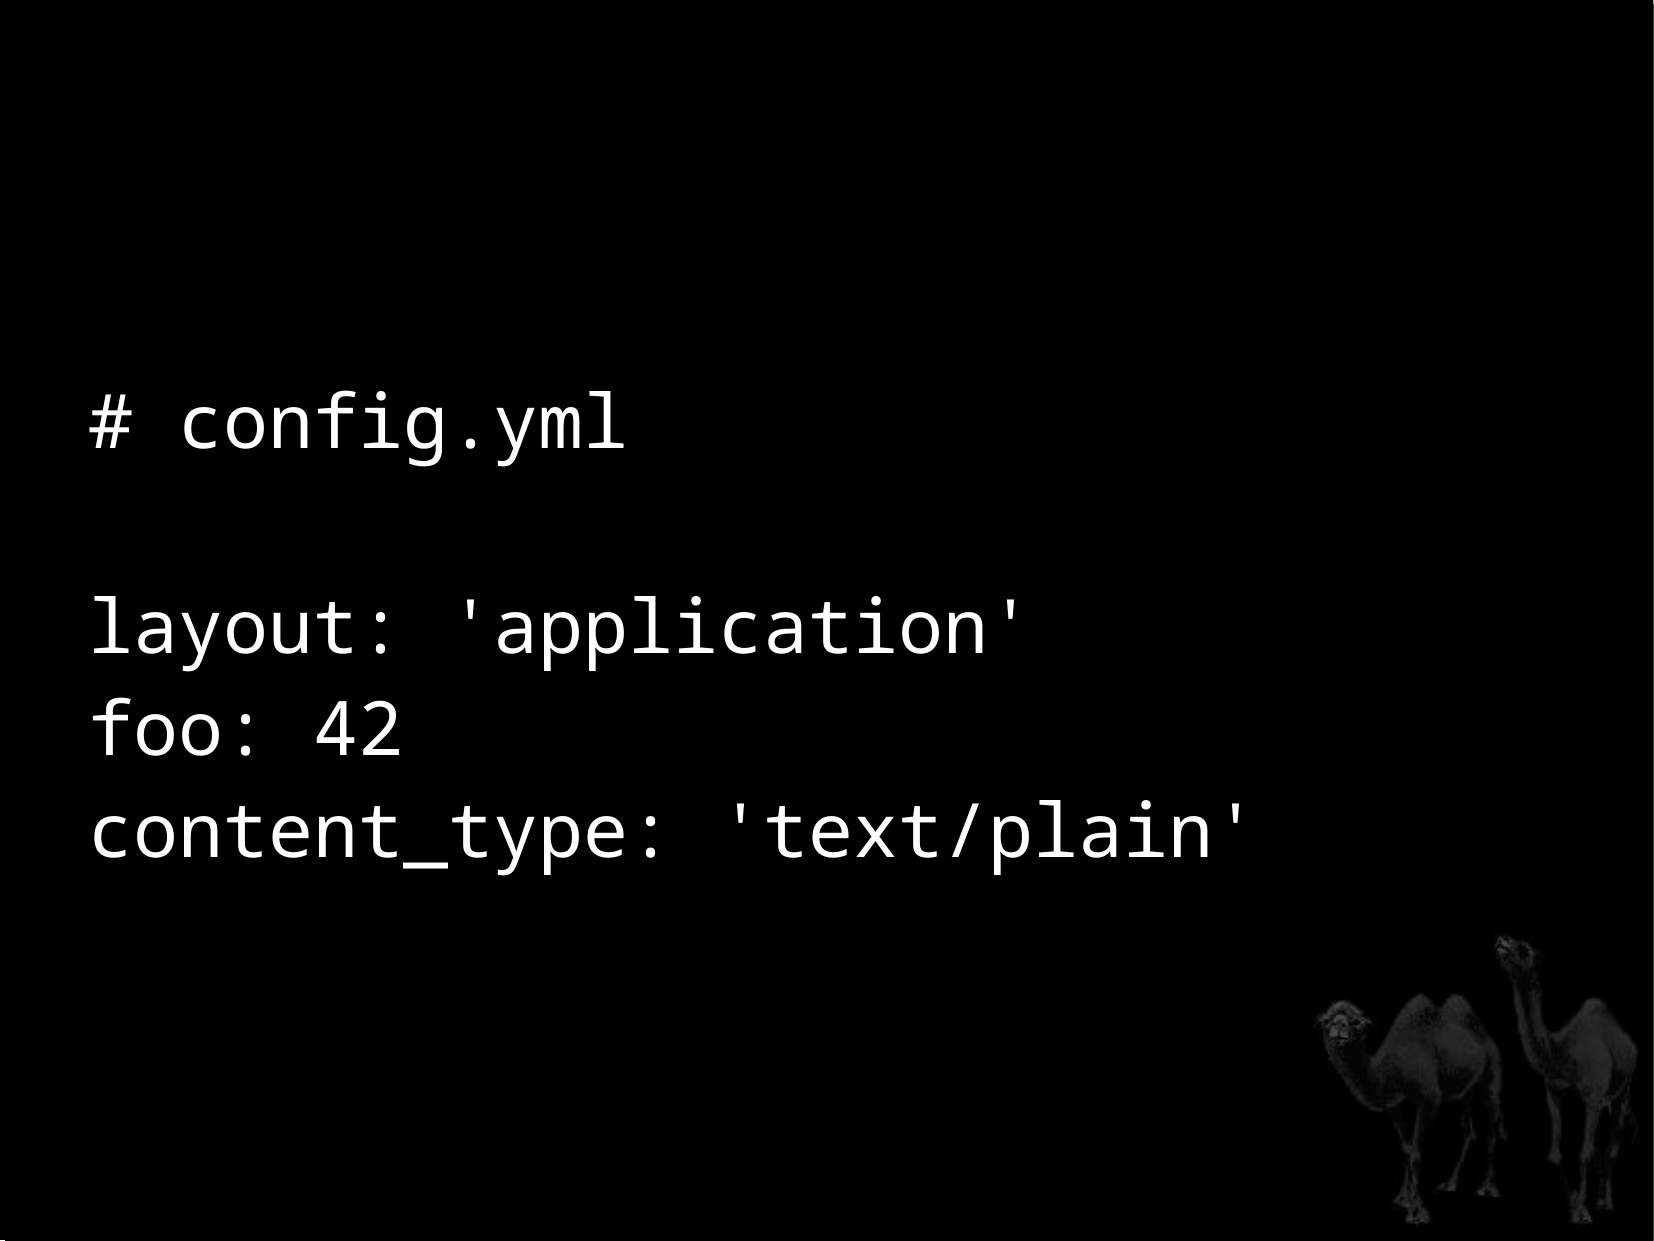

# # config.yml
layout: 'application'
foo: 42
content_type: 'text/plain'